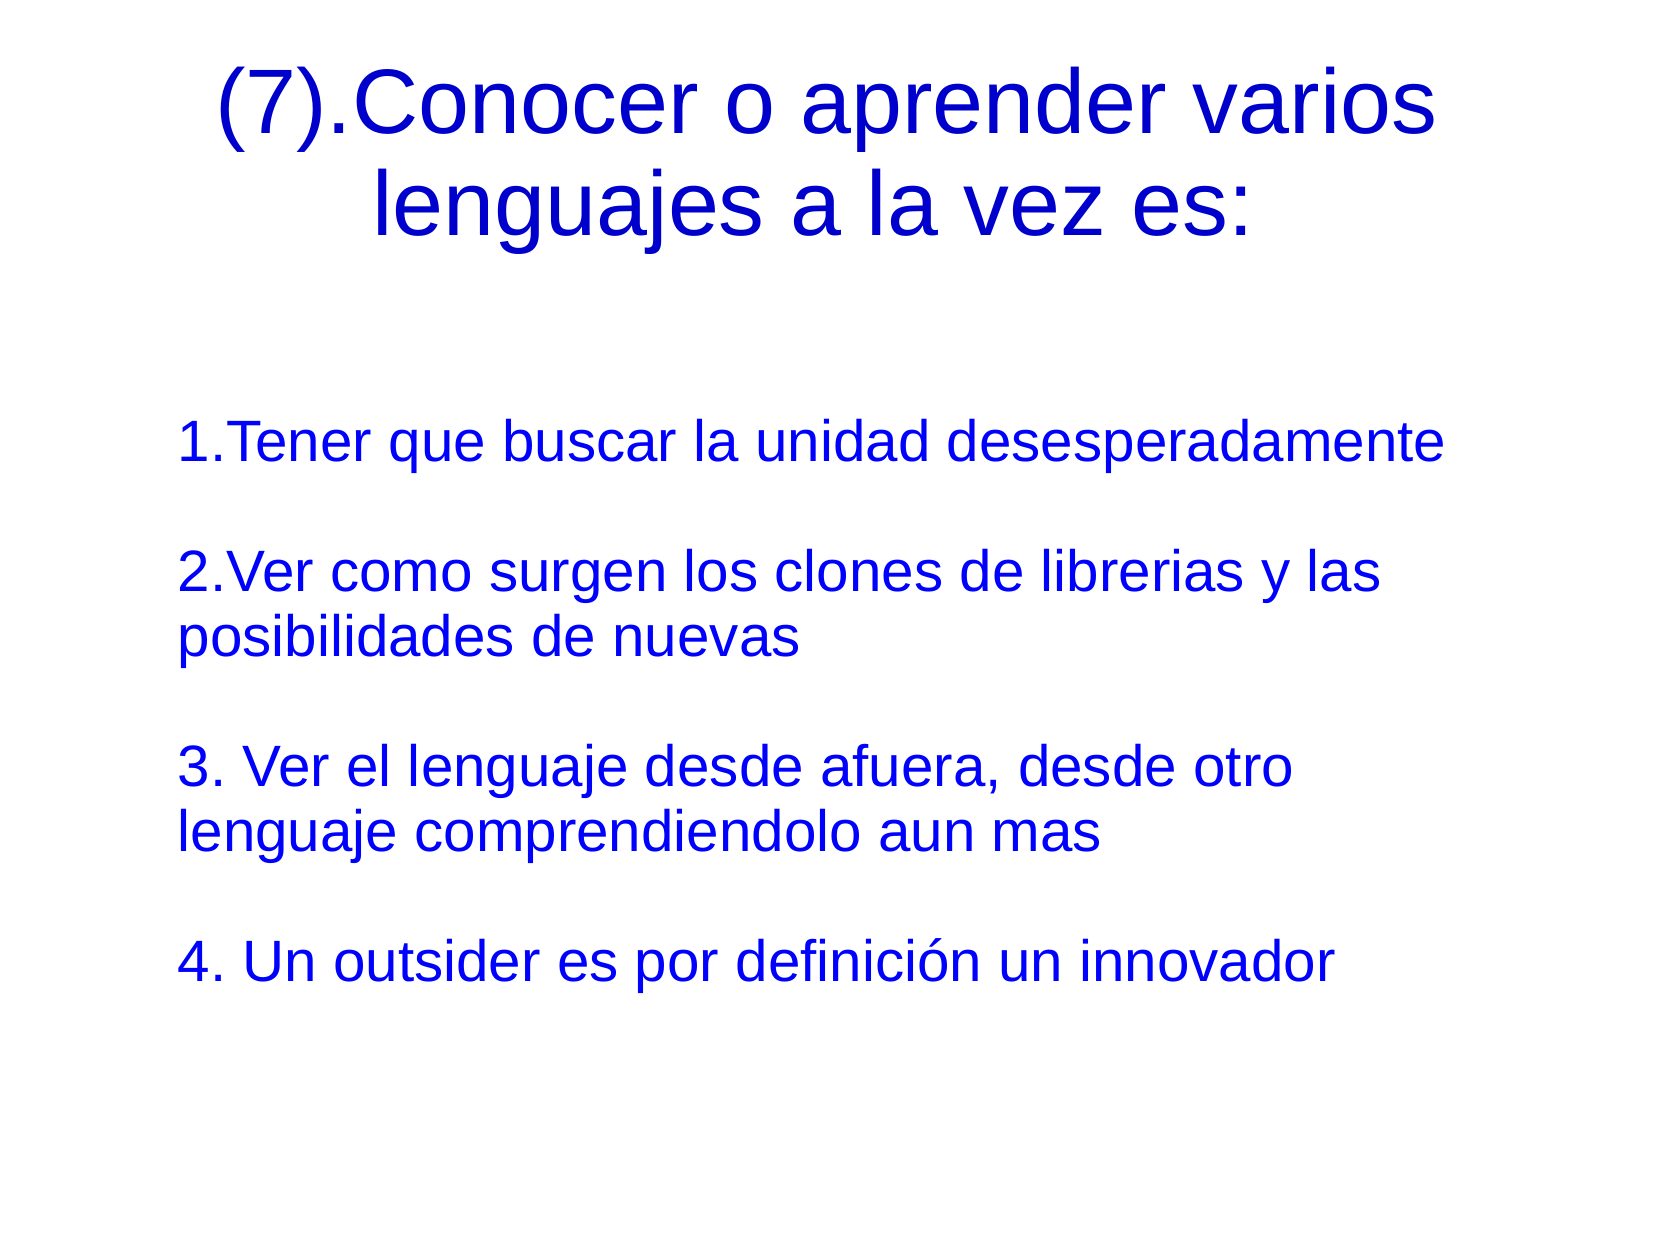

# (7).Conocer o aprender varios lenguajes a la vez es:
1.Tener que buscar la unidad desesperadamente
2.Ver como surgen los clones de librerias y las posibilidades de nuevas
3. Ver el lenguaje desde afuera, desde otro lenguaje comprendiendolo aun mas
4. Un outsider es por definición un innovador